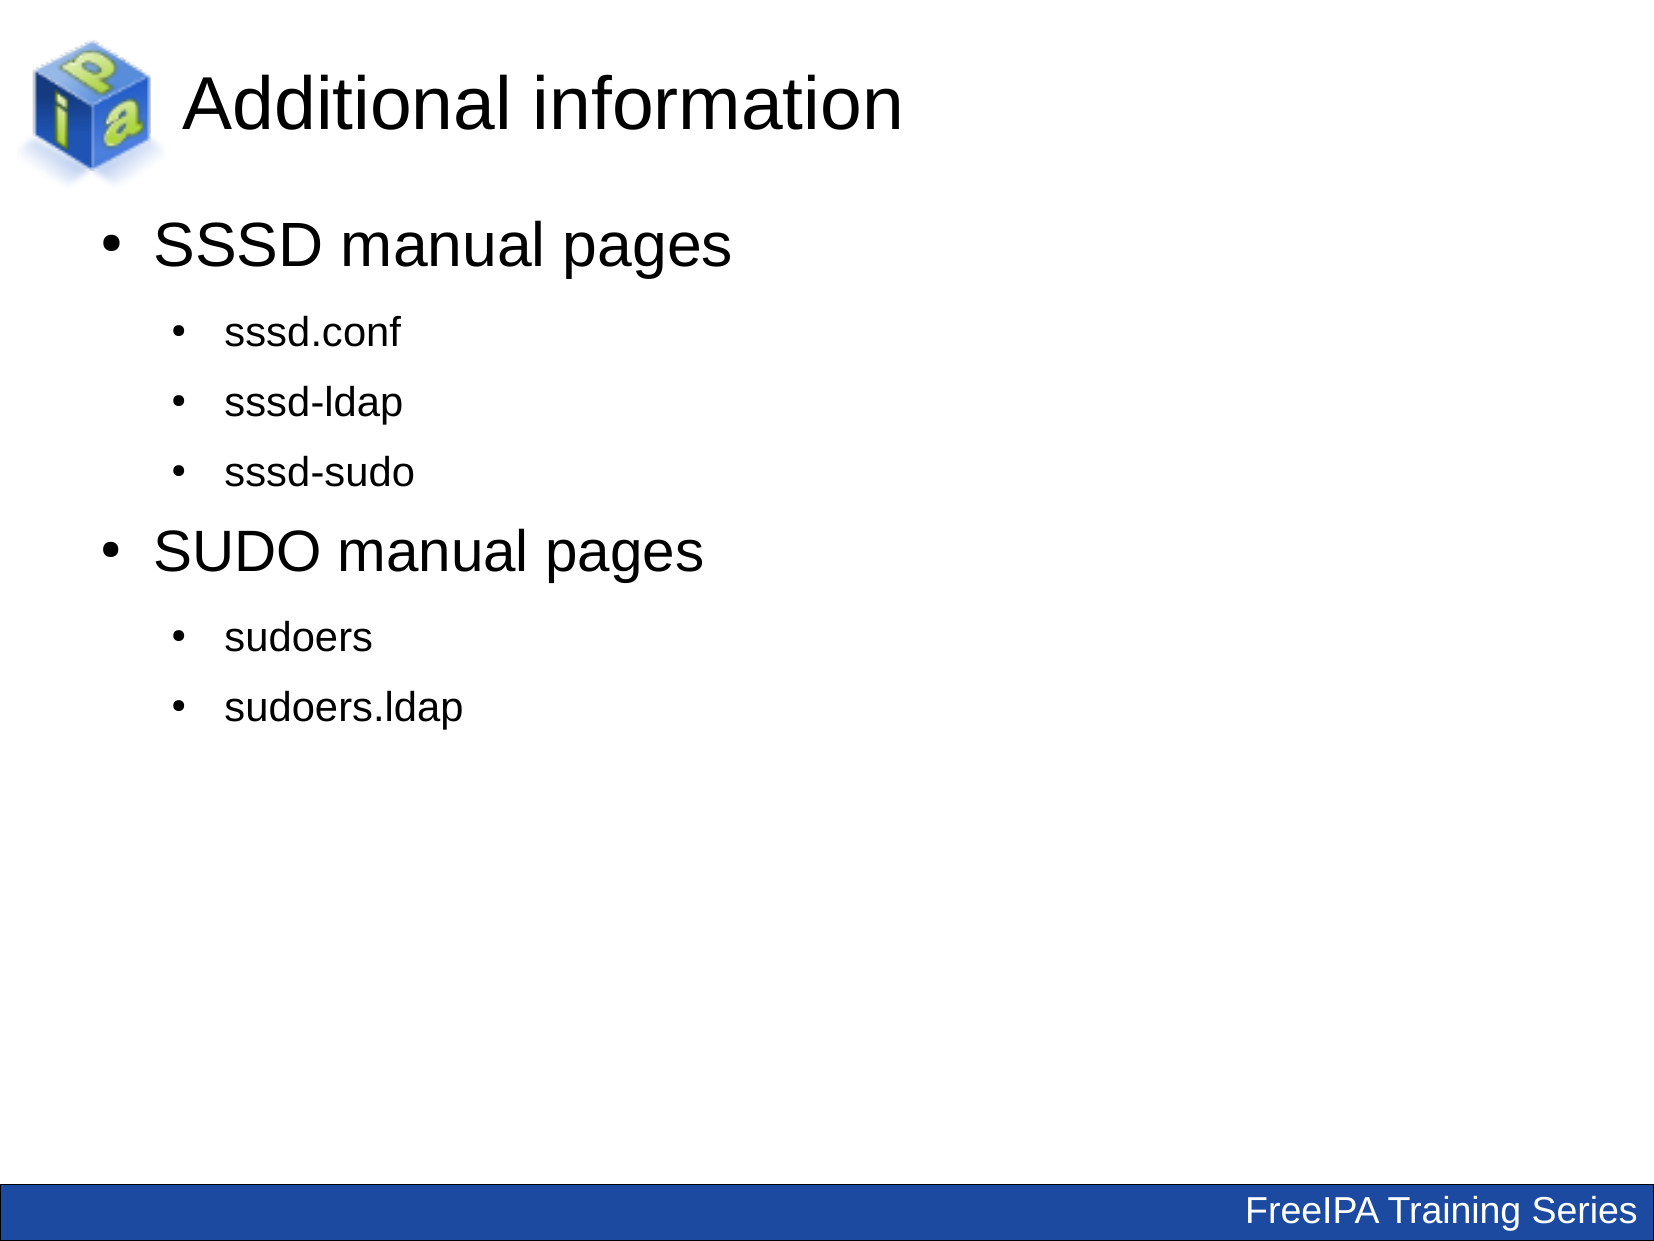

# Additional information
SSSD manual pages
sssd.conf
sssd-ldap
sssd-sudo
SUDO manual pages
sudoers
sudoers.ldap